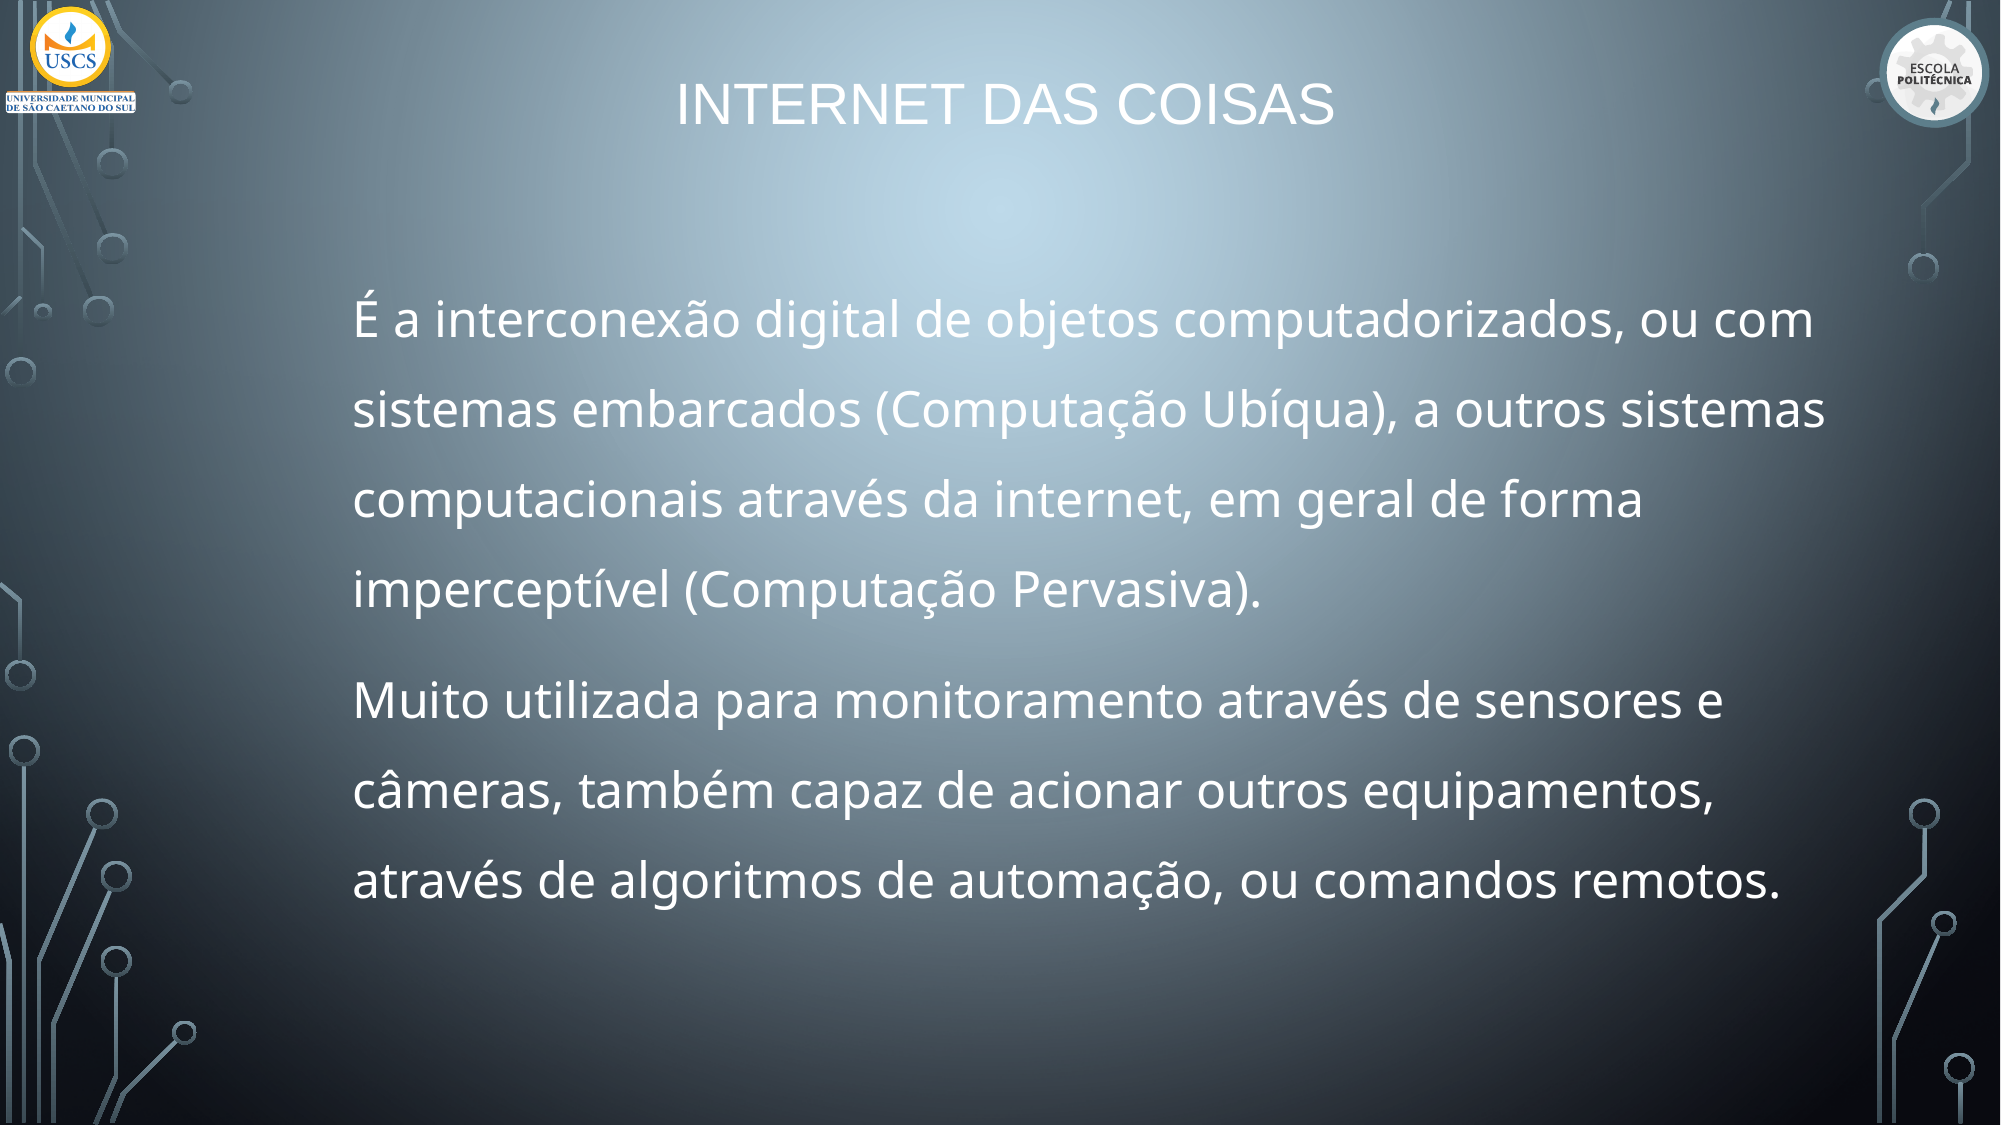

# INTERNET DAS COISAS
É a interconexão digital de objetos computadorizados, ou com sistemas embarcados (Computação Ubíqua), a outros sistemas computacionais através da internet, em geral de forma imperceptível (Computação Pervasiva).
Muito utilizada para monitoramento através de sensores e câmeras, também capaz de acionar outros equipamentos, através de algoritmos de automação, ou comandos remotos.